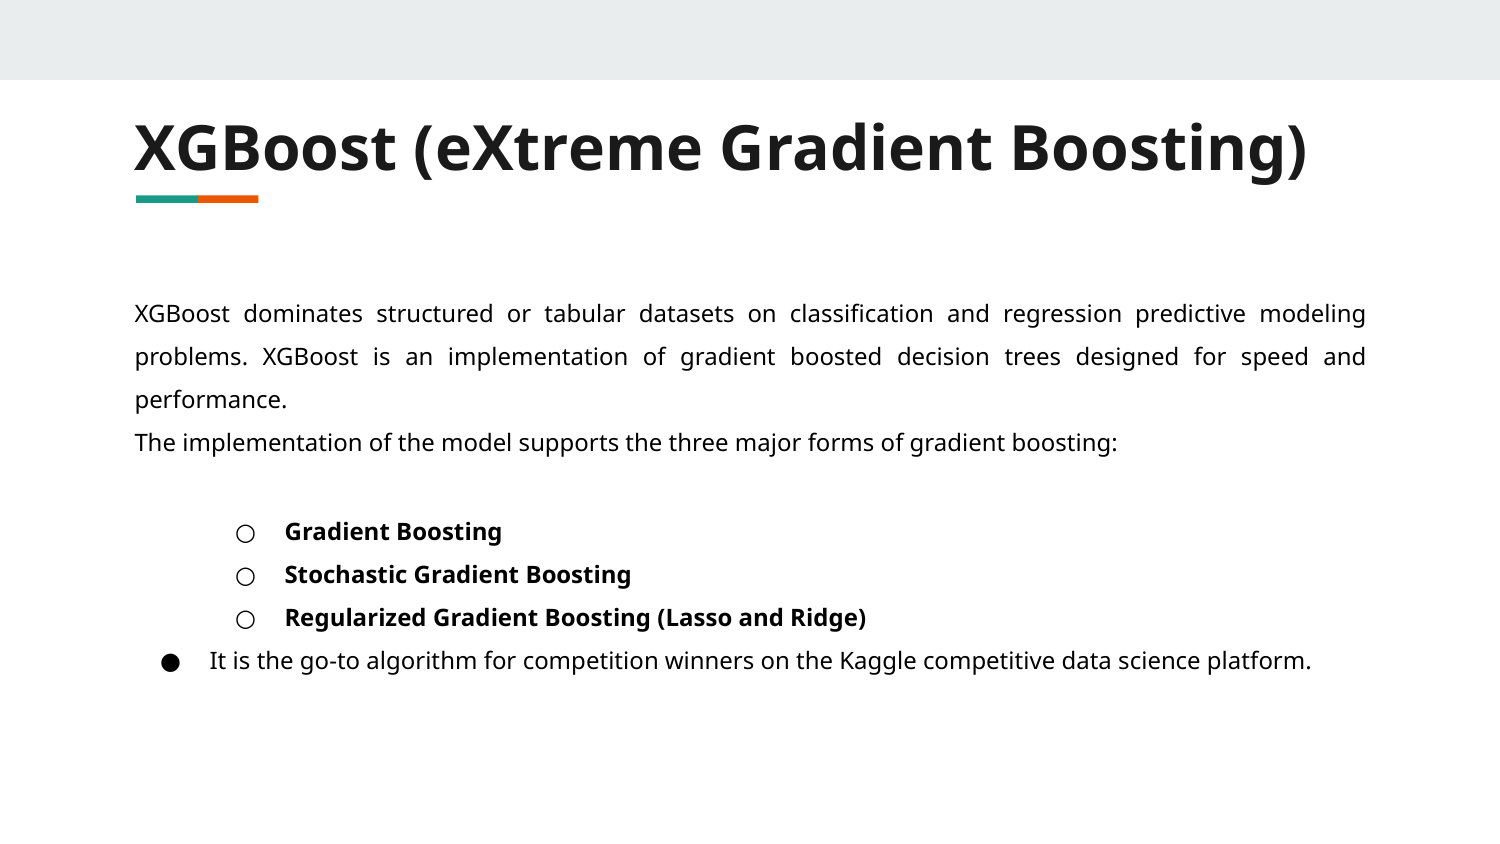

# XGBoost (eXtreme Gradient Boosting)
XGBoost dominates structured or tabular datasets on classification and regression predictive modeling problems. XGBoost is an implementation of gradient boosted decision trees designed for speed and performance.
The implementation of the model supports the three major forms of gradient boosting:
Gradient Boosting
Stochastic Gradient Boosting
Regularized Gradient Boosting (Lasso and Ridge)
It is the go-to algorithm for competition winners on the Kaggle competitive data science platform.